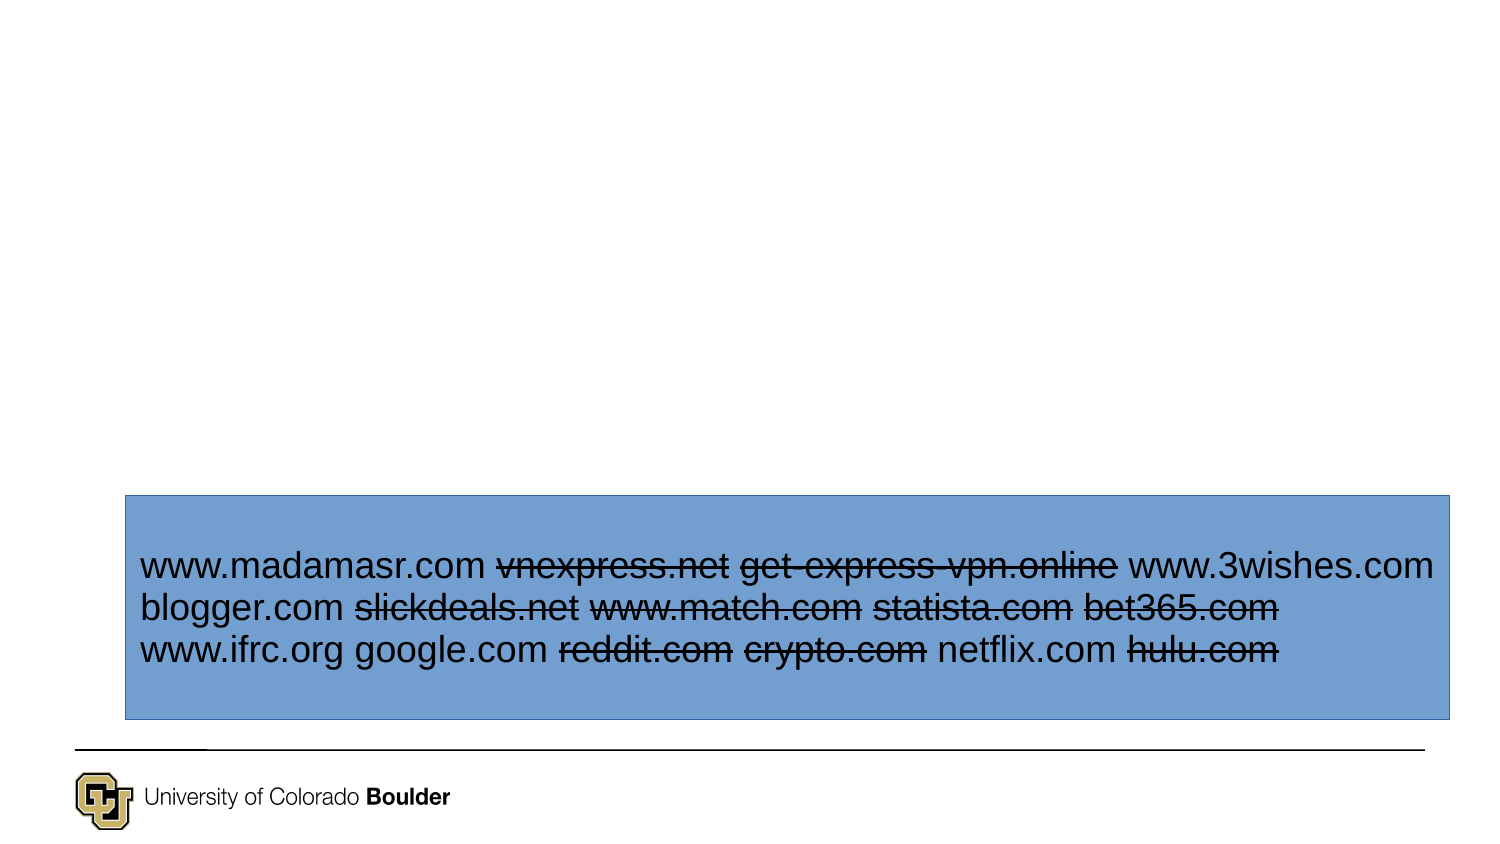

www.madamasr.com vnexpress.net get-express-vpn.online www.3wishes.com
blogger.com slickdeals.net www.match.com statista.com bet365.com
www.ifrc.org google.com reddit.com crypto.com netflix.com hulu.com